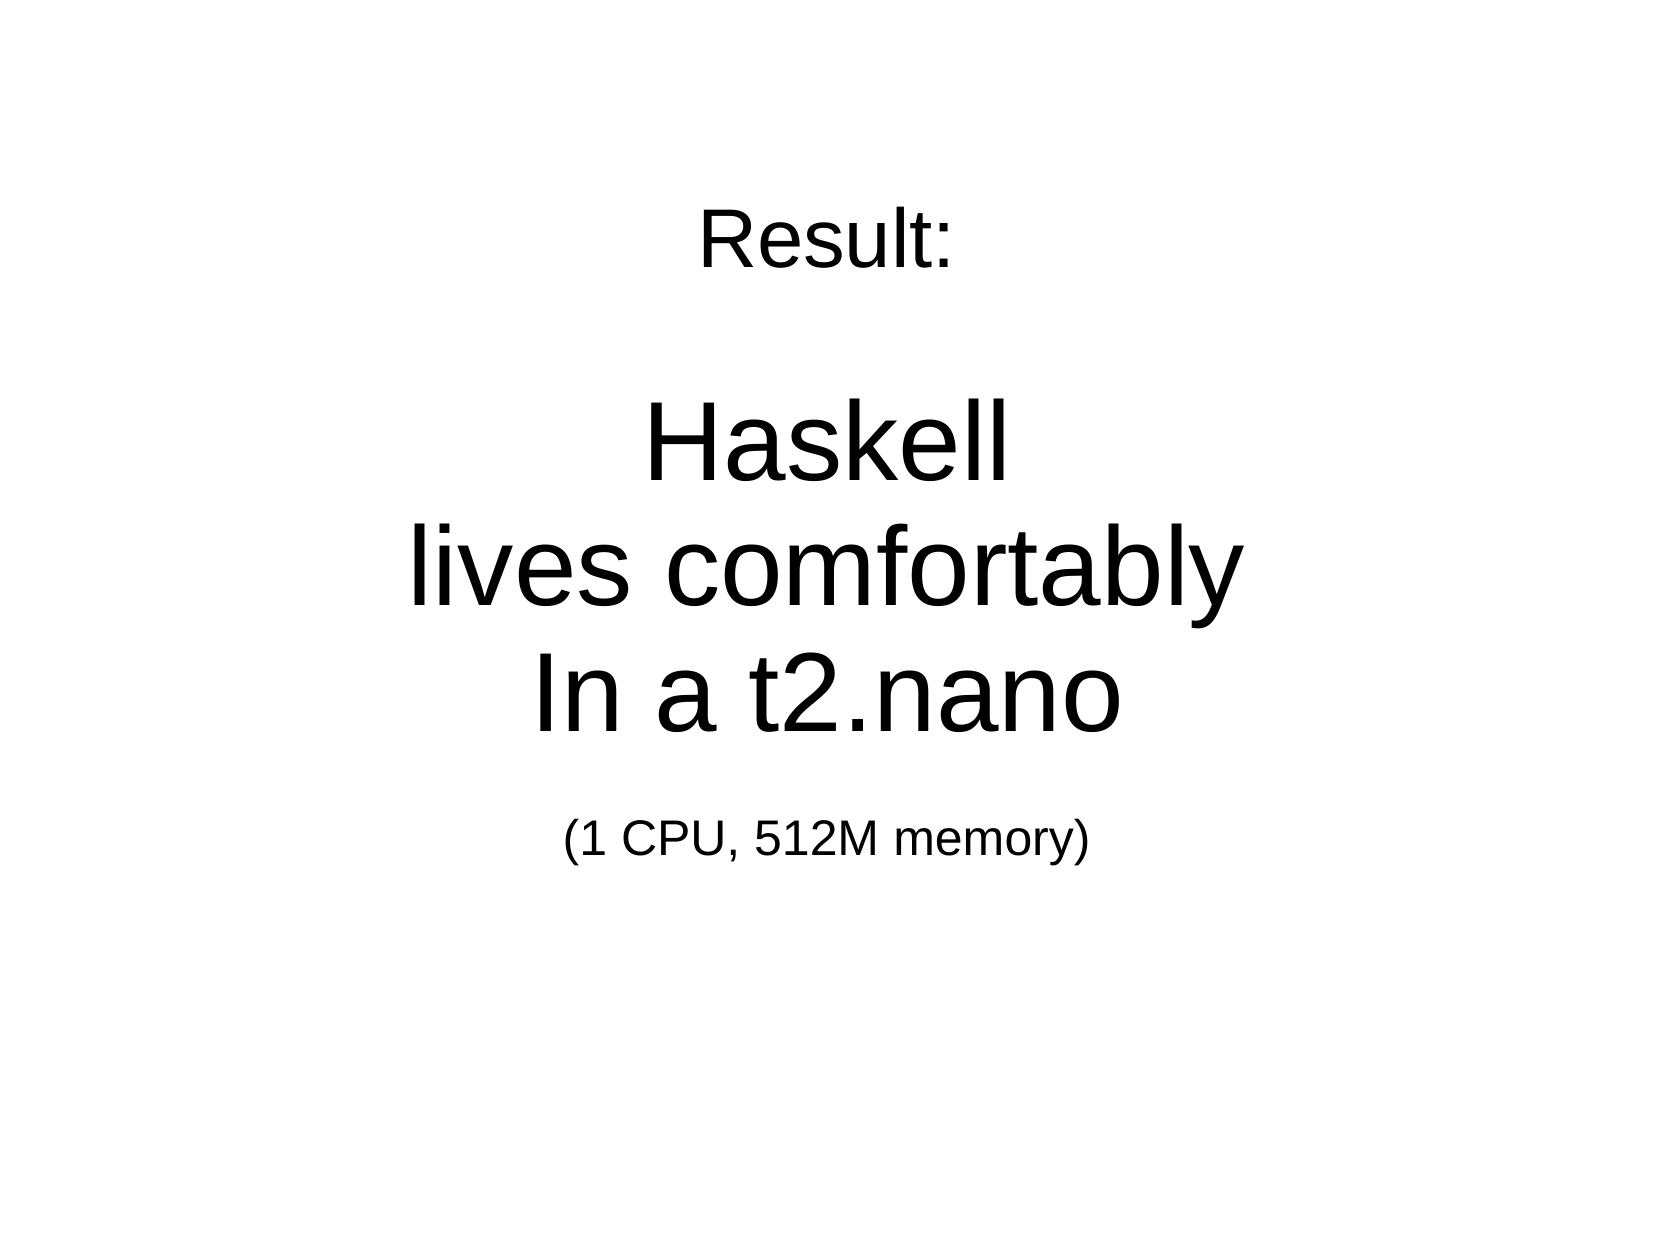

# Result:
Haskell
lives comfortably
In a t2.nano
(1 CPU, 512M memory)